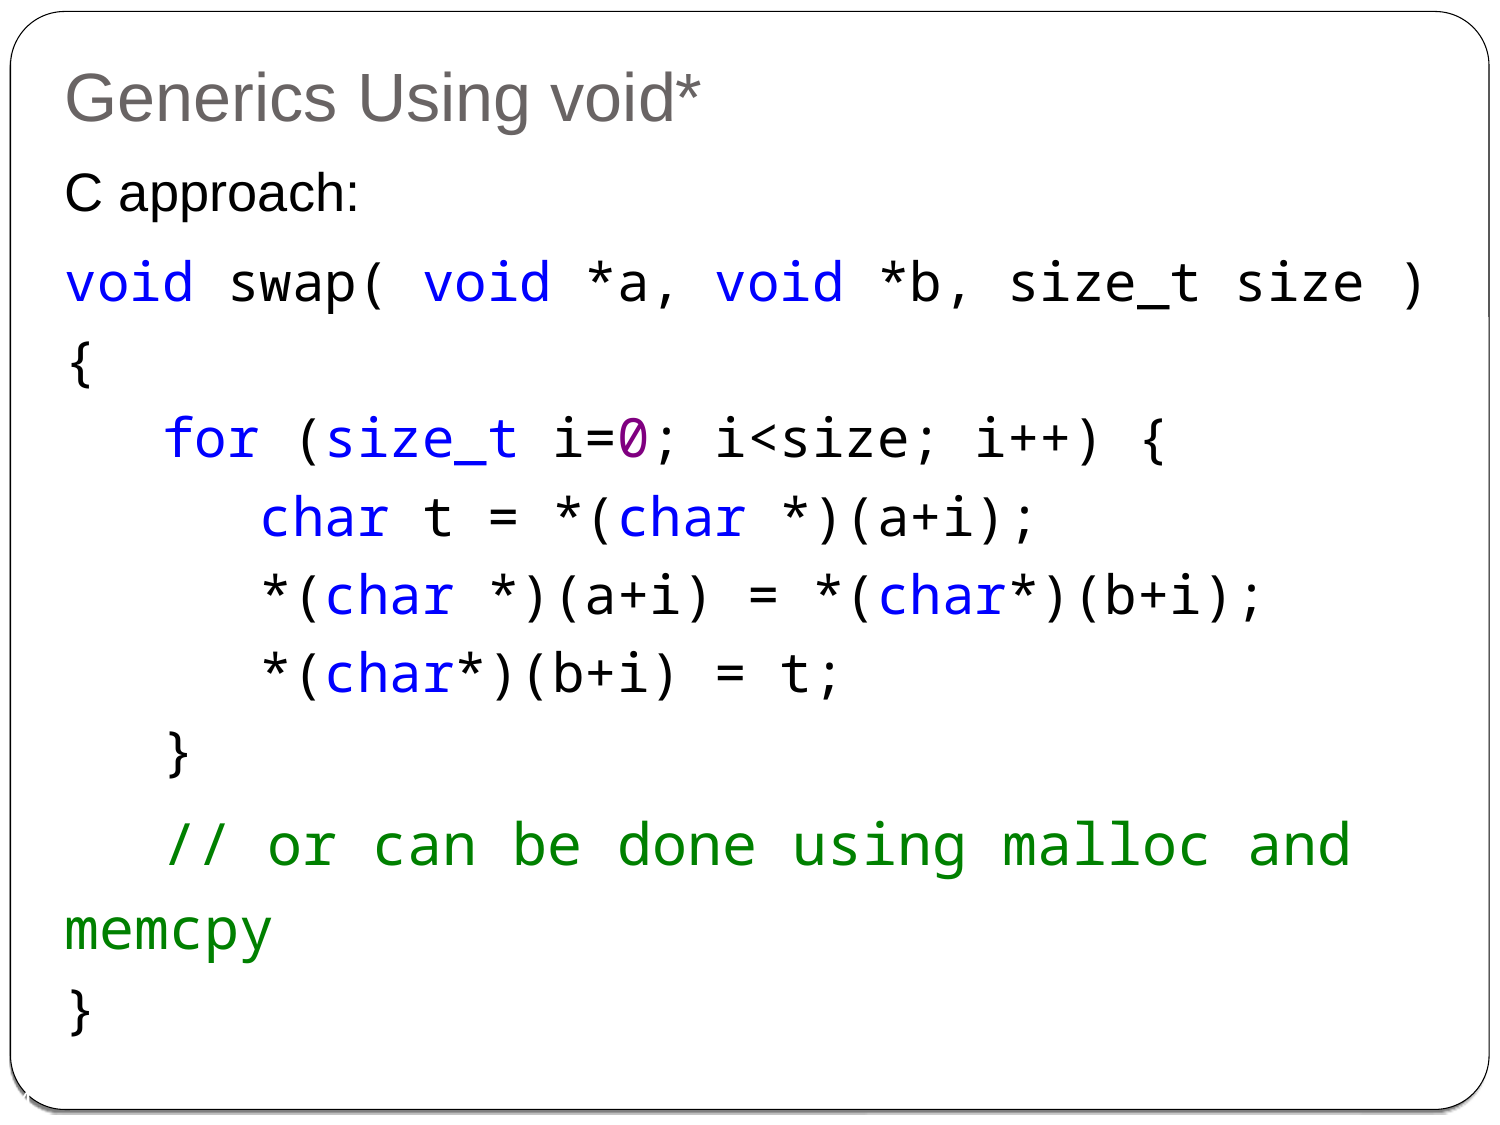

# Generics Using void*
C approach:
void swap( void *a, void *b, size_t size )
{
   for (size_t i=0; i<size; i++) {
      char t = *(char *)(a+i);
      *(char *)(a+i) = *(char*)(b+i);
      *(char*)(b+i) = t;
   }
 // or can be done using malloc and memcpy
}